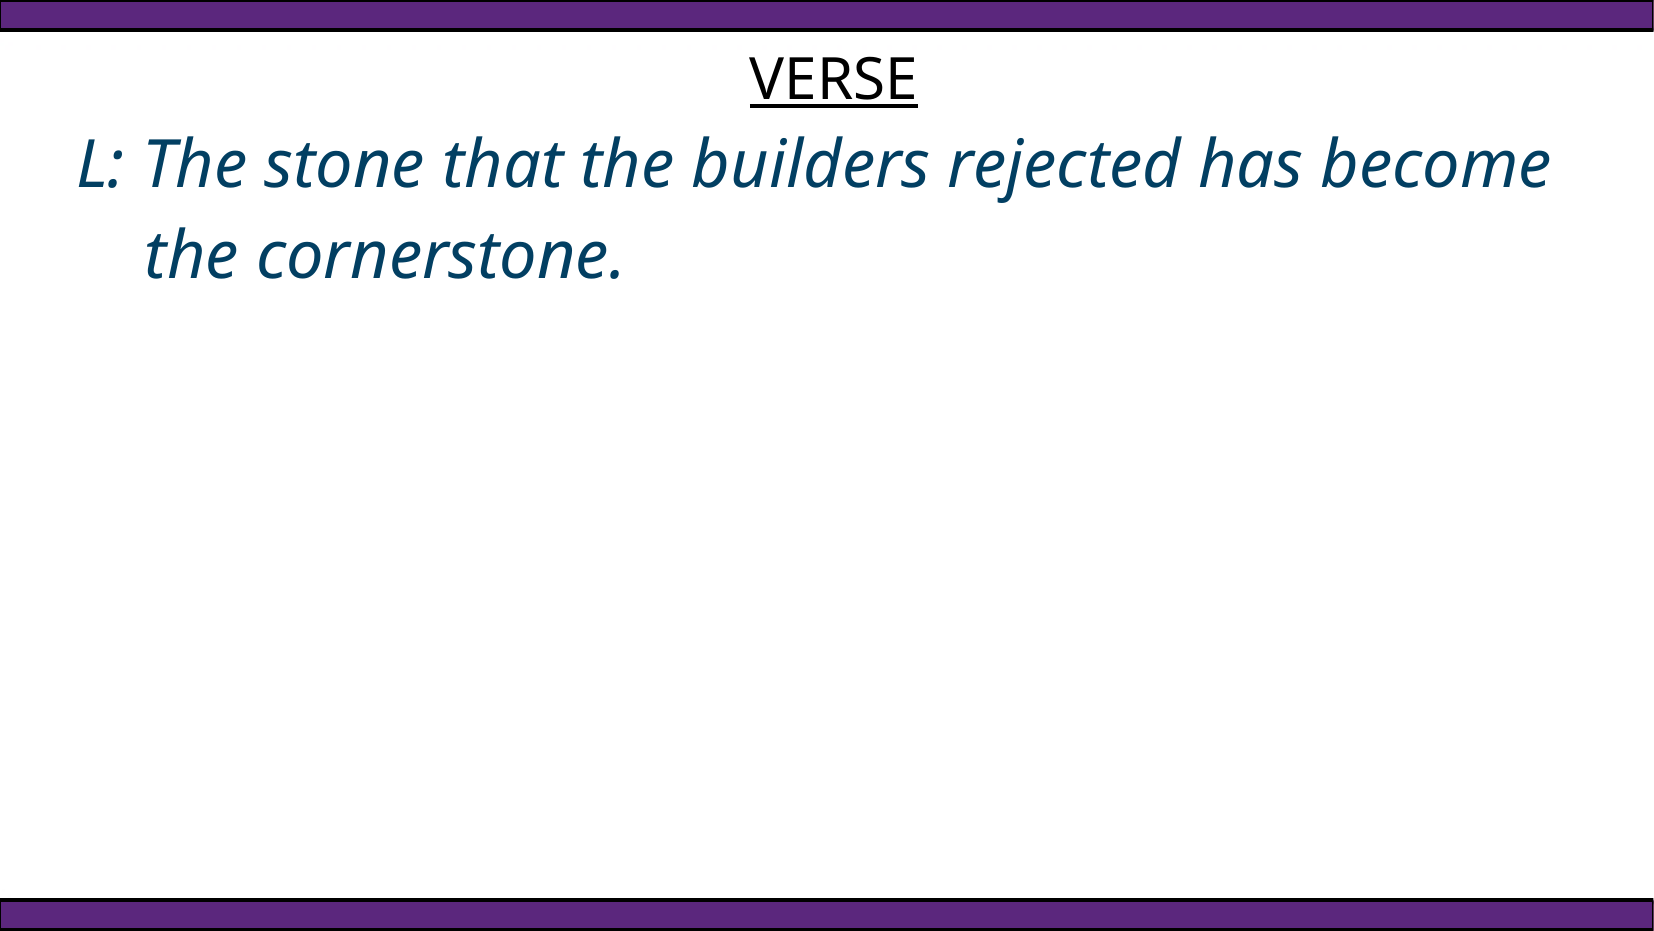

VERSE
L: The stone that the builders rejected has become
 the cornerstone.